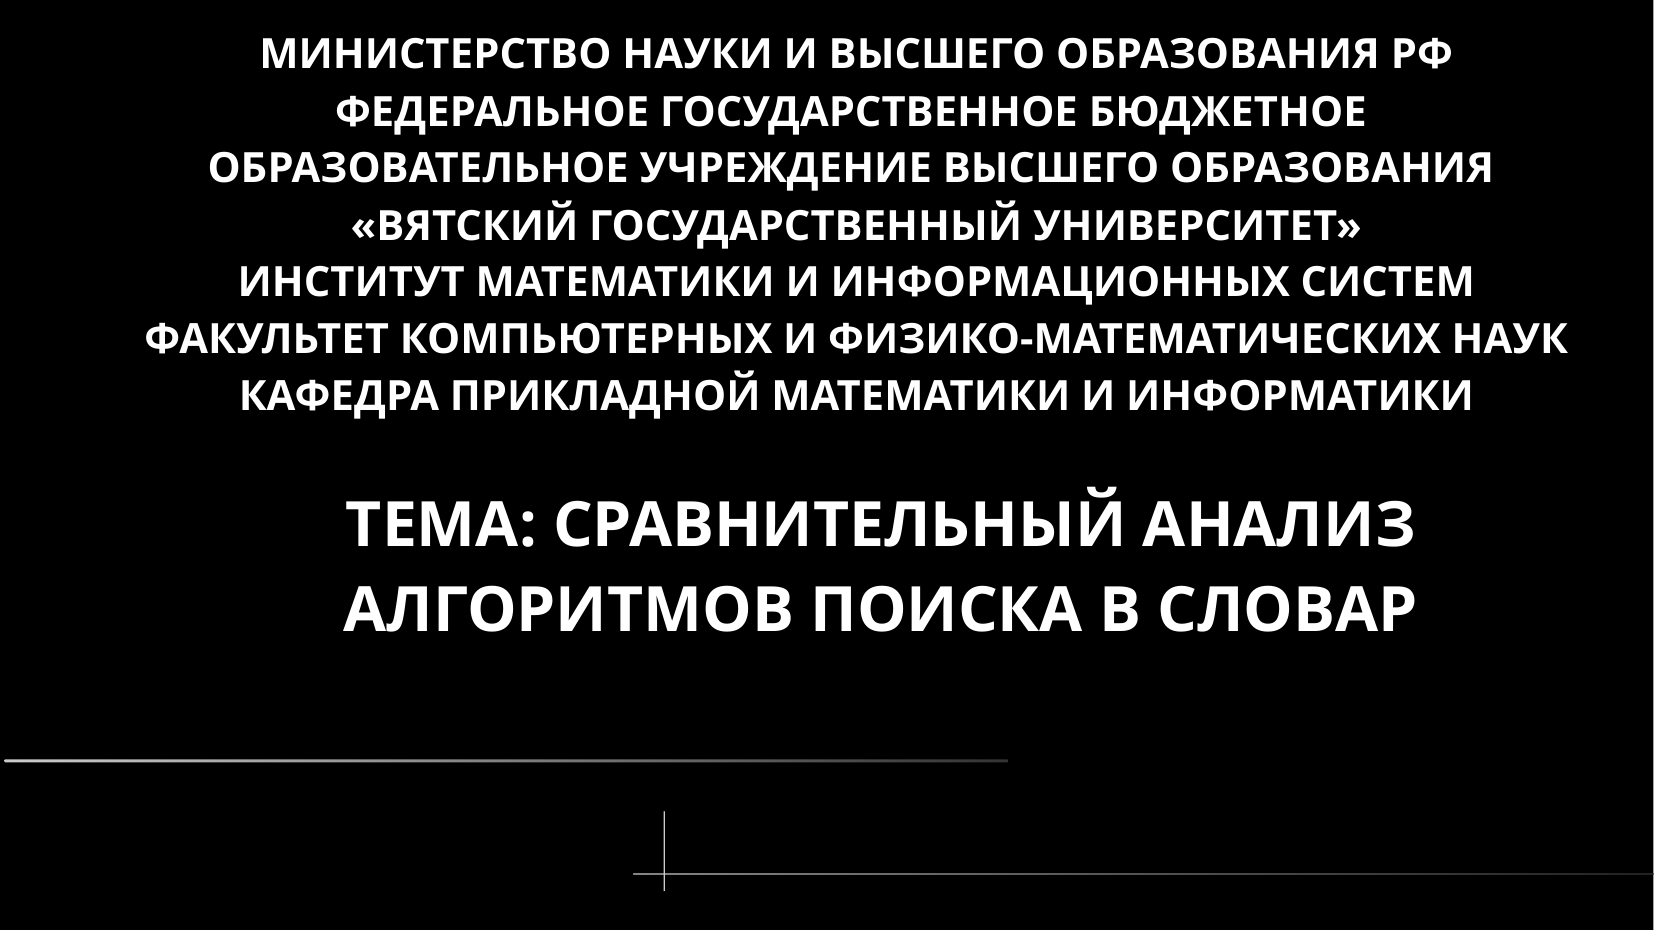

# МИНИСТЕРСТВО НАУКИ И ВЫСШЕГО ОБРАЗОВАНИЯ РФ ФЕДЕРАЛЬНОЕ ГОСУДАРСТВЕННОЕ БЮДЖЕТНОЕ ОБРАЗОВАТЕЛЬНОЕ УЧРЕЖДЕНИЕ ВЫСШЕГО ОБРАЗОВАНИЯ «ВЯТСКИЙ ГОСУДАРСТВЕННЫЙ УНИВЕРСИТЕТ» Институт математики и информационных систем ФАКУЛЬТЕТ КОМПЬЮТЕРНЫХ И ФИЗИКО-МАТЕМАТИЧЕСКИХ НАУК КАФЕДРА ПРИКЛАДНОЙ МАТЕМАТИКИ И ИНФОРМАТИКИ
Тема: Сравнительный анализ
алгоритмов поиска в словар